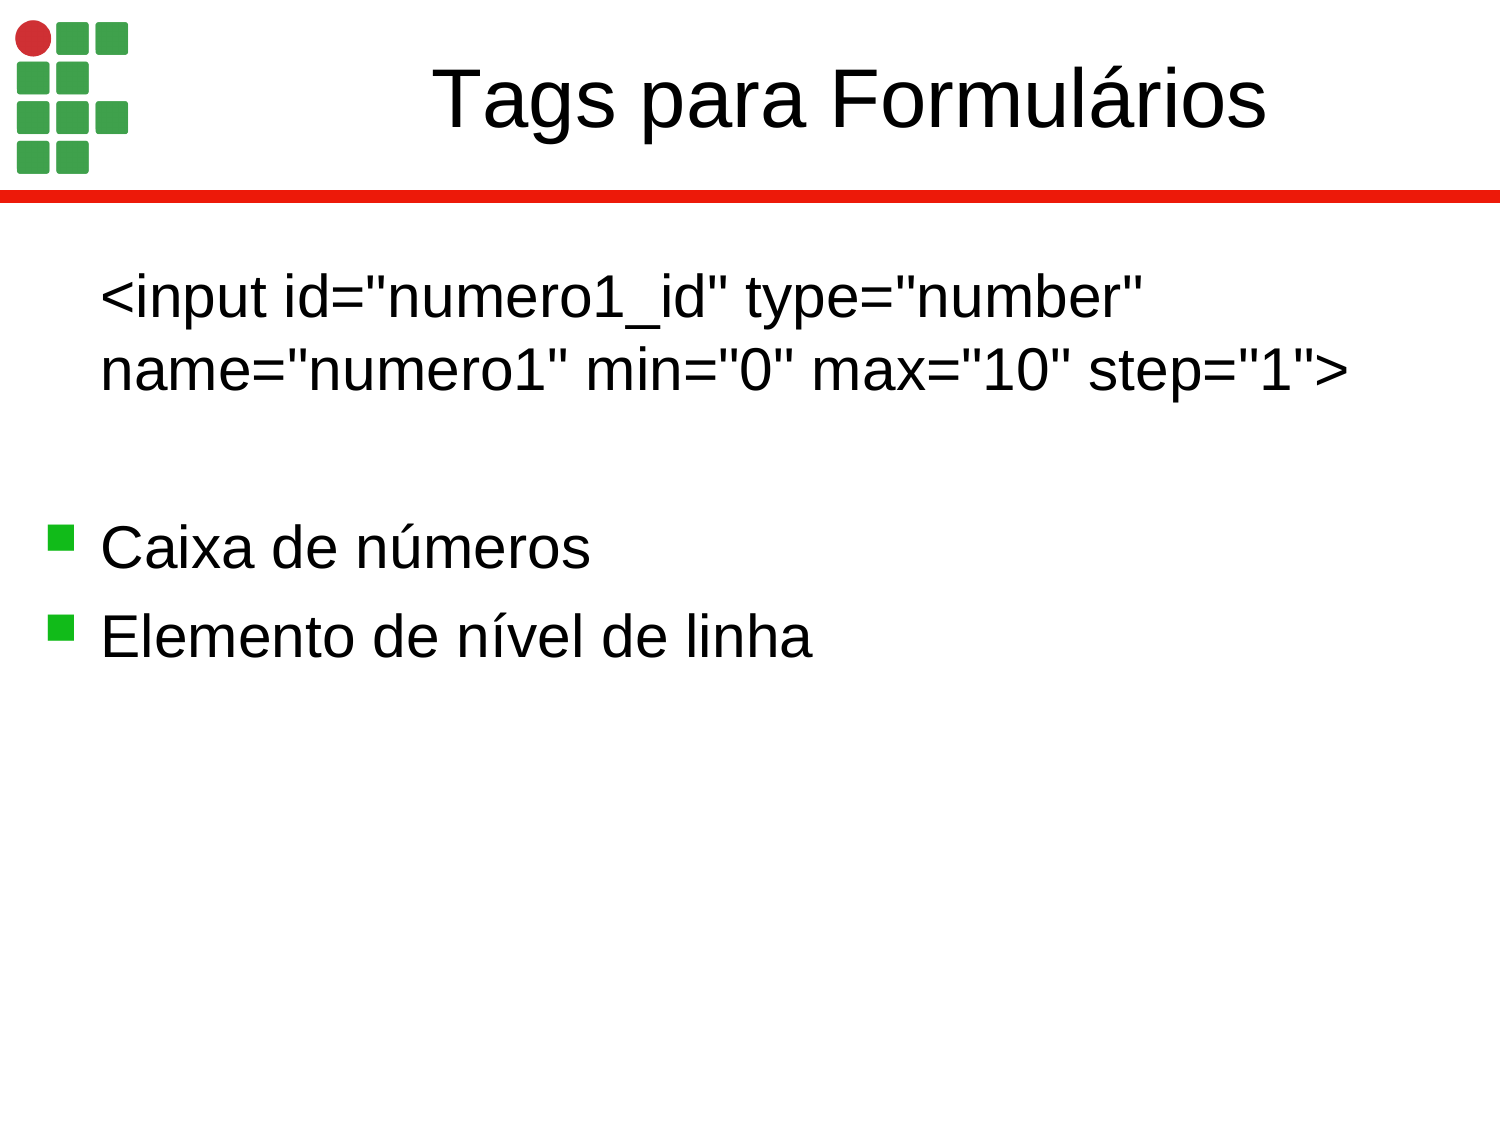

# Tags para Formulários
<input id="numero1_id" type="number" name="numero1" min="0" max="10" step="1">
Caixa de números
Elemento de nível de linha